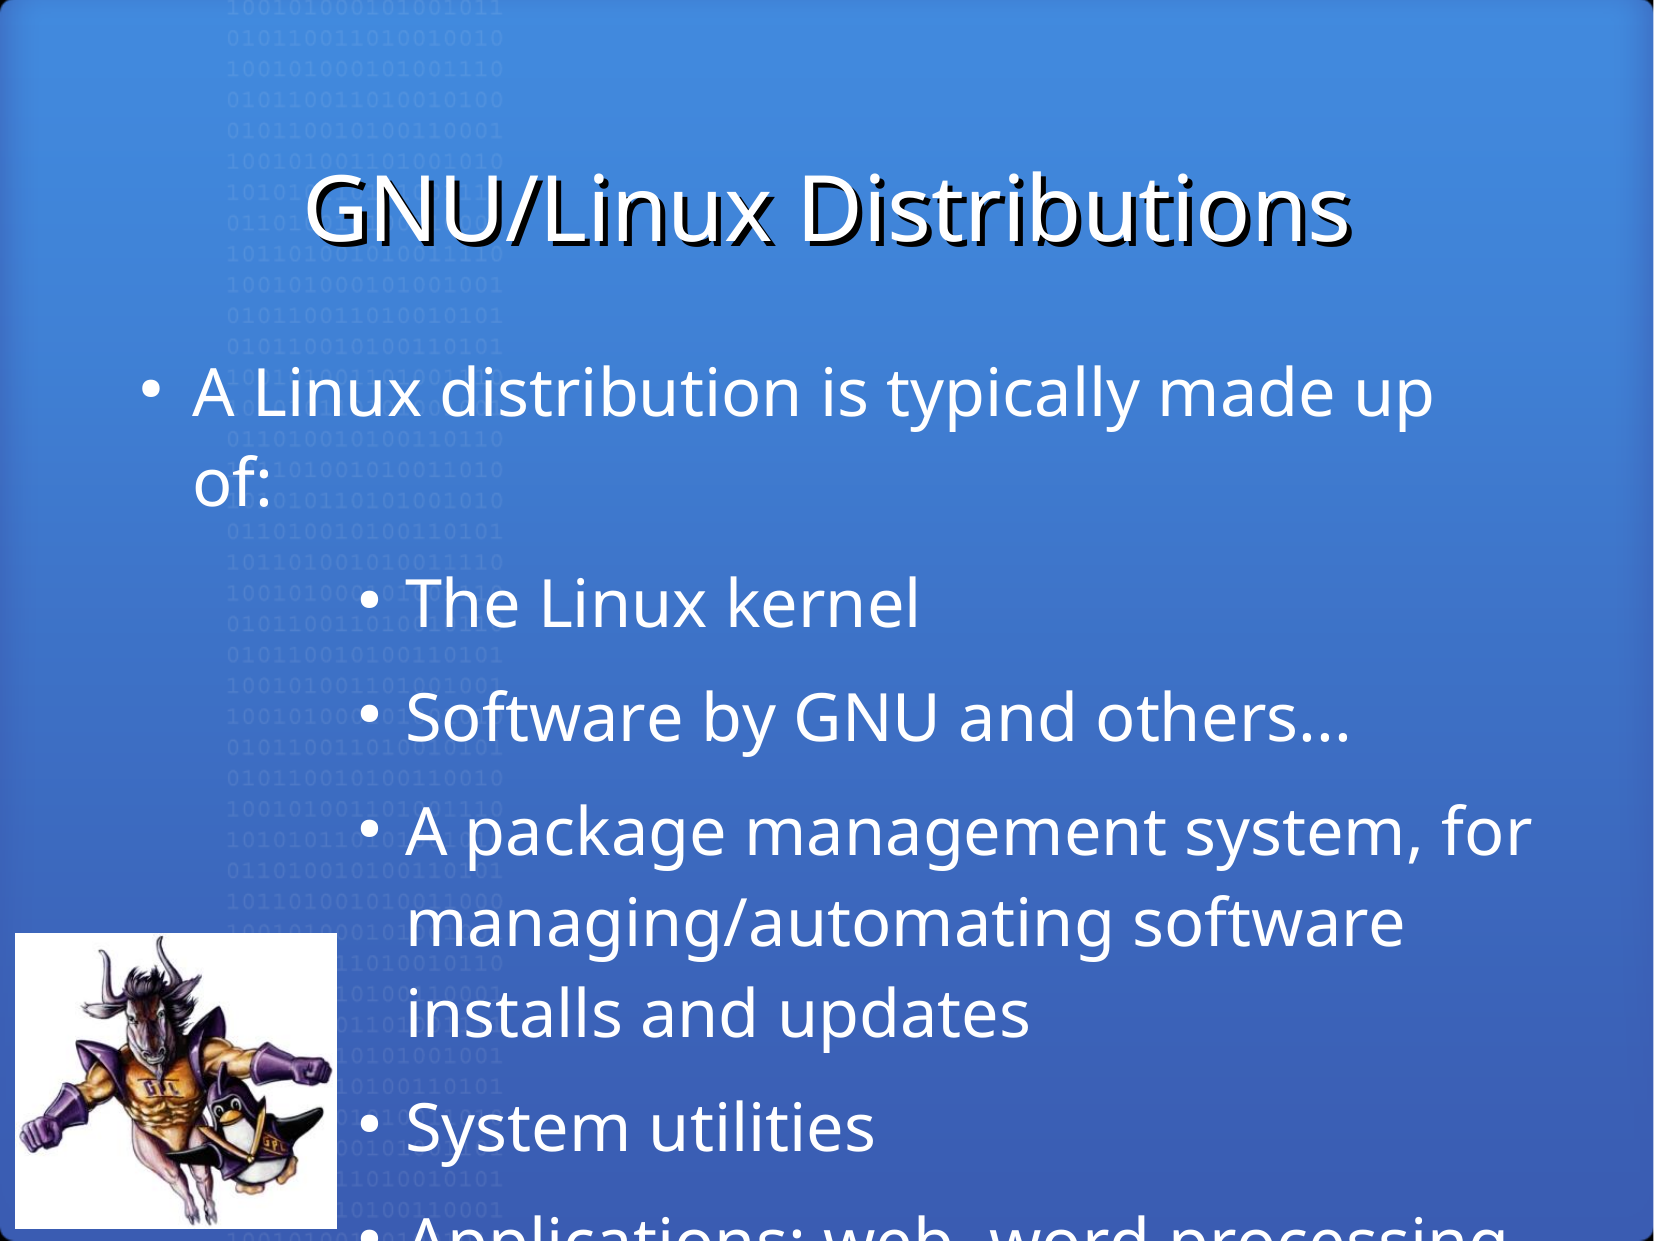

# GNU/Linux Distributions
A Linux distribution is typically made up of:
The Linux kernel
Software by GNU and others...
A package management system, for managing/automating software installs and updates
System utilities
Applications: web, word processing etc